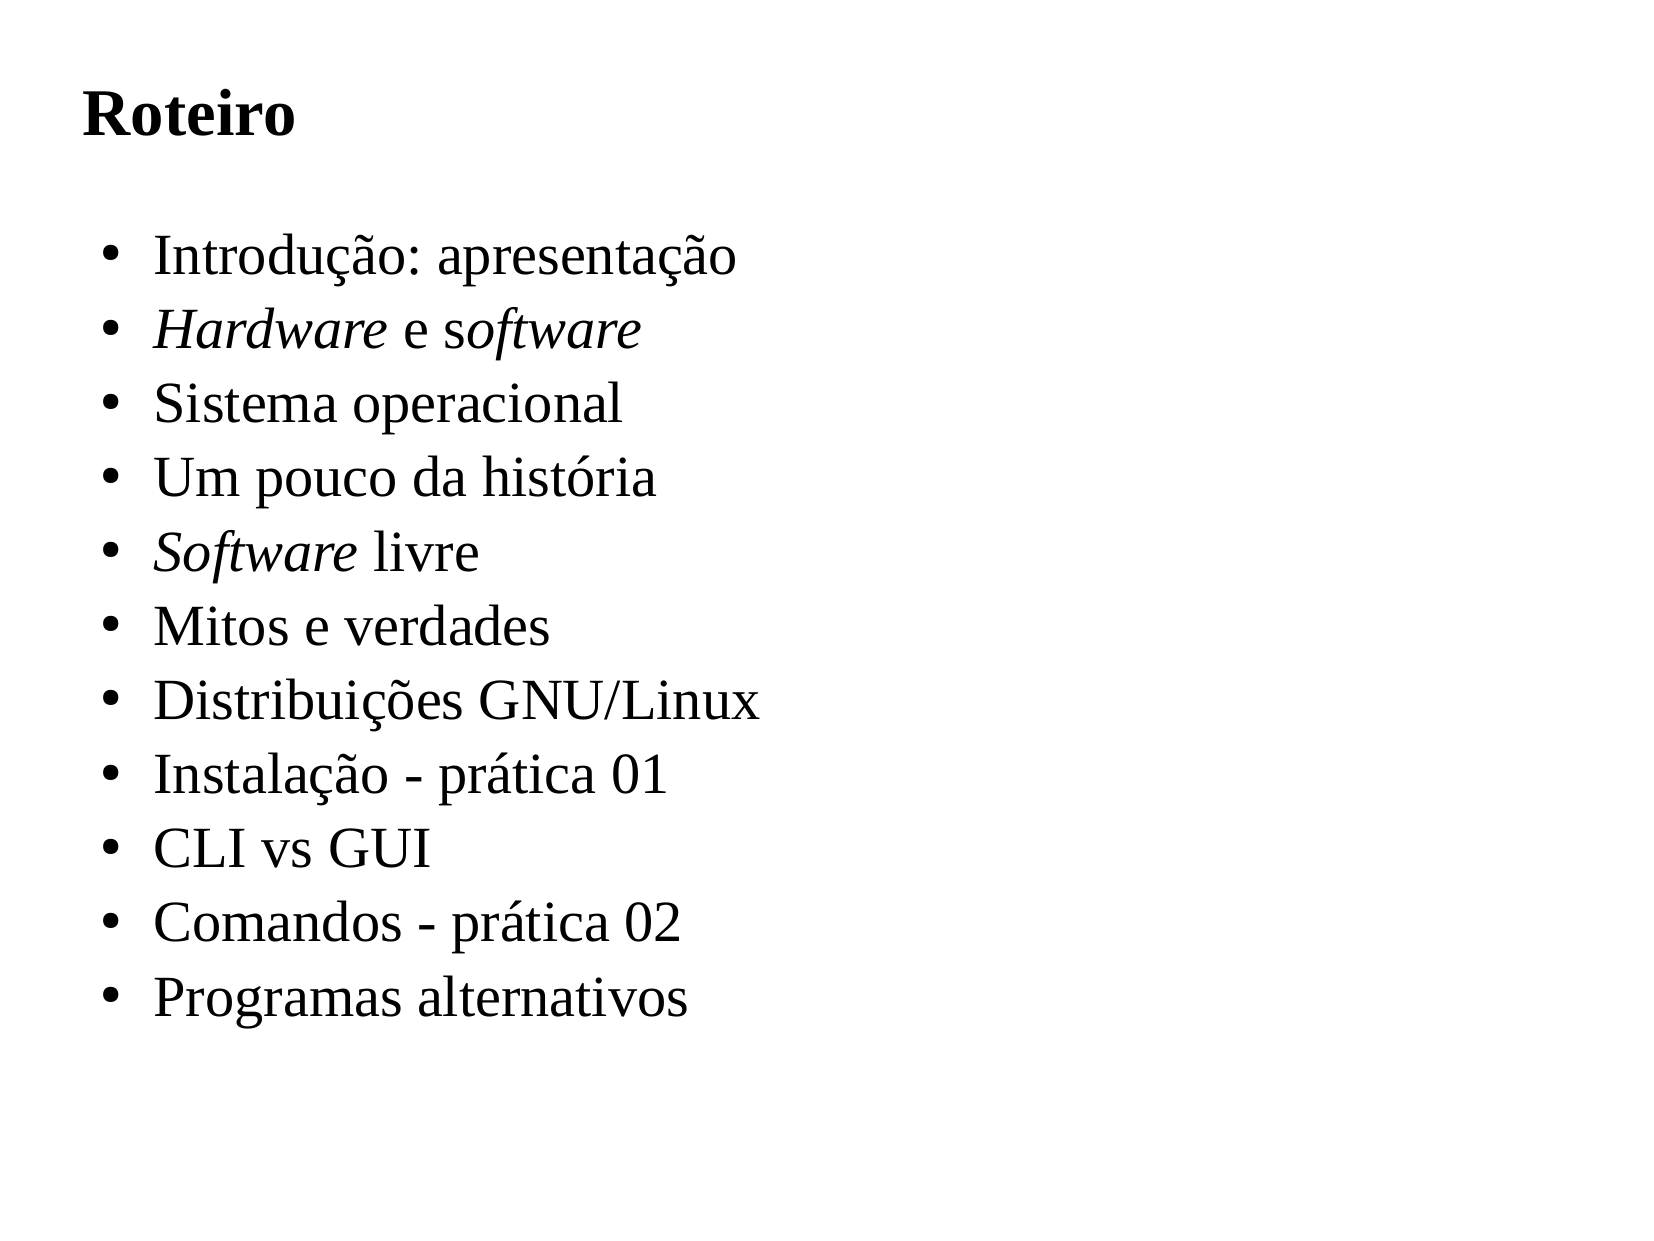

# Roteiro
Introdução: apresentação
Hardware e software
Sistema operacional
Um pouco da história
Software livre
Mitos e verdades
Distribuições GNU/Linux
Instalação - prática 01
CLI vs GUI
Comandos - prática 02
Programas alternativos